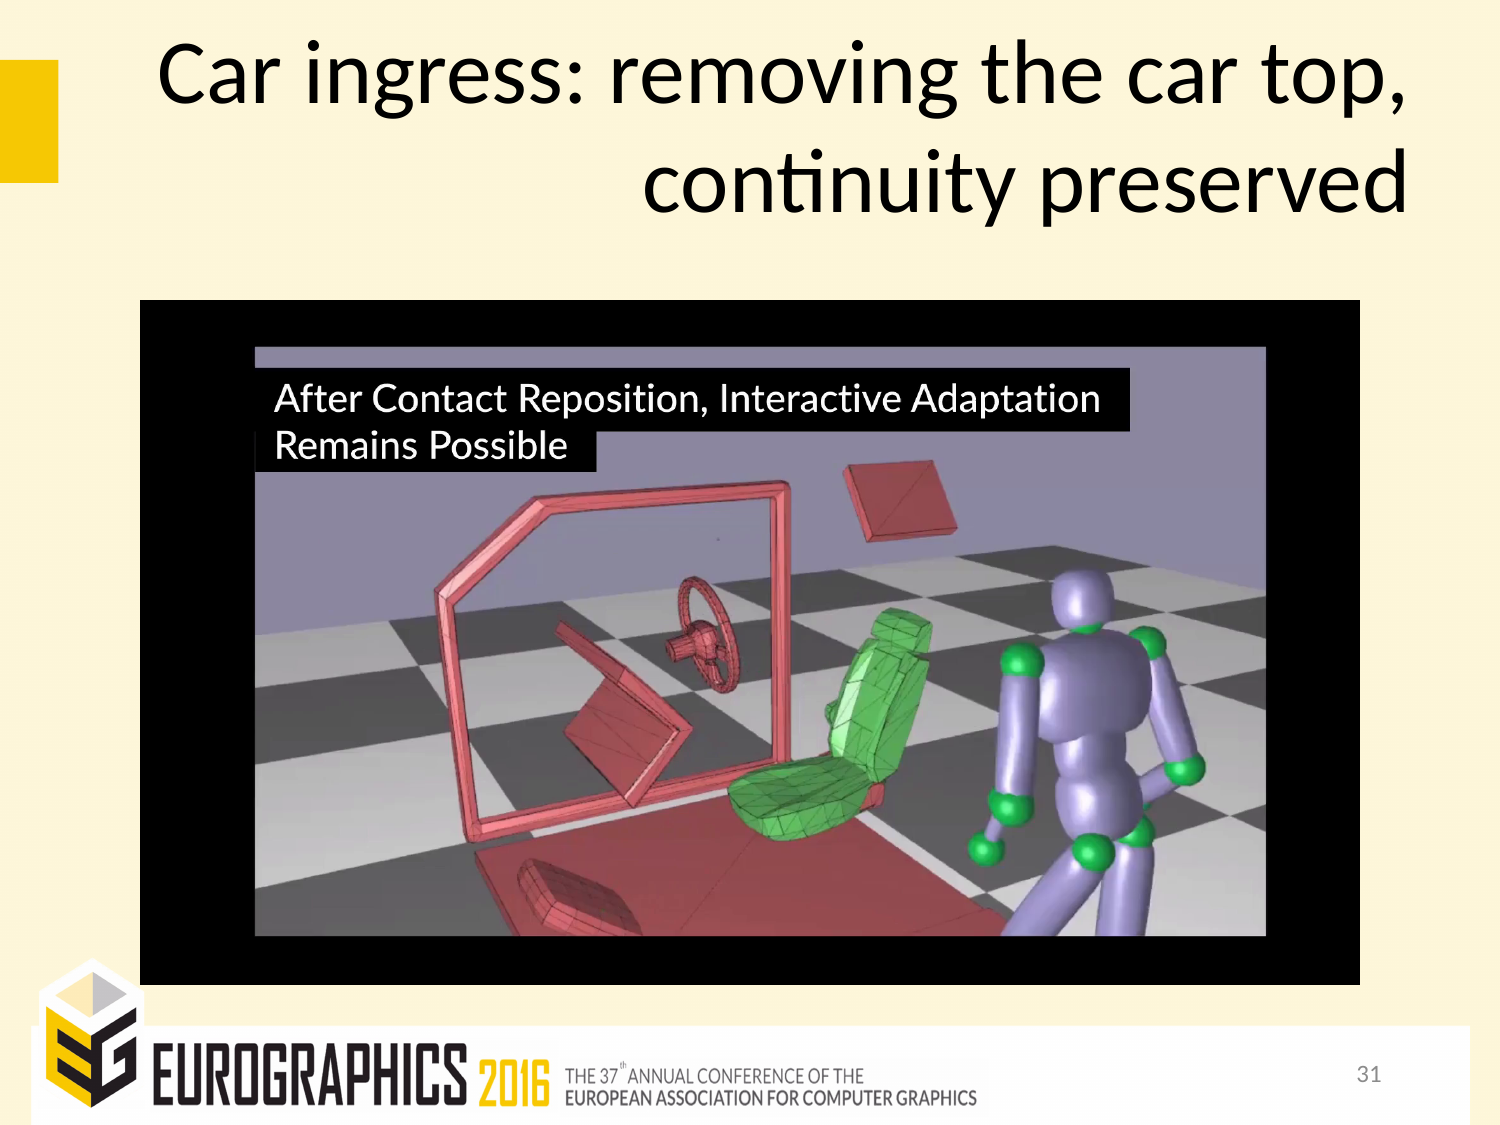

# Car ingress: removing the car top, continuity preserved